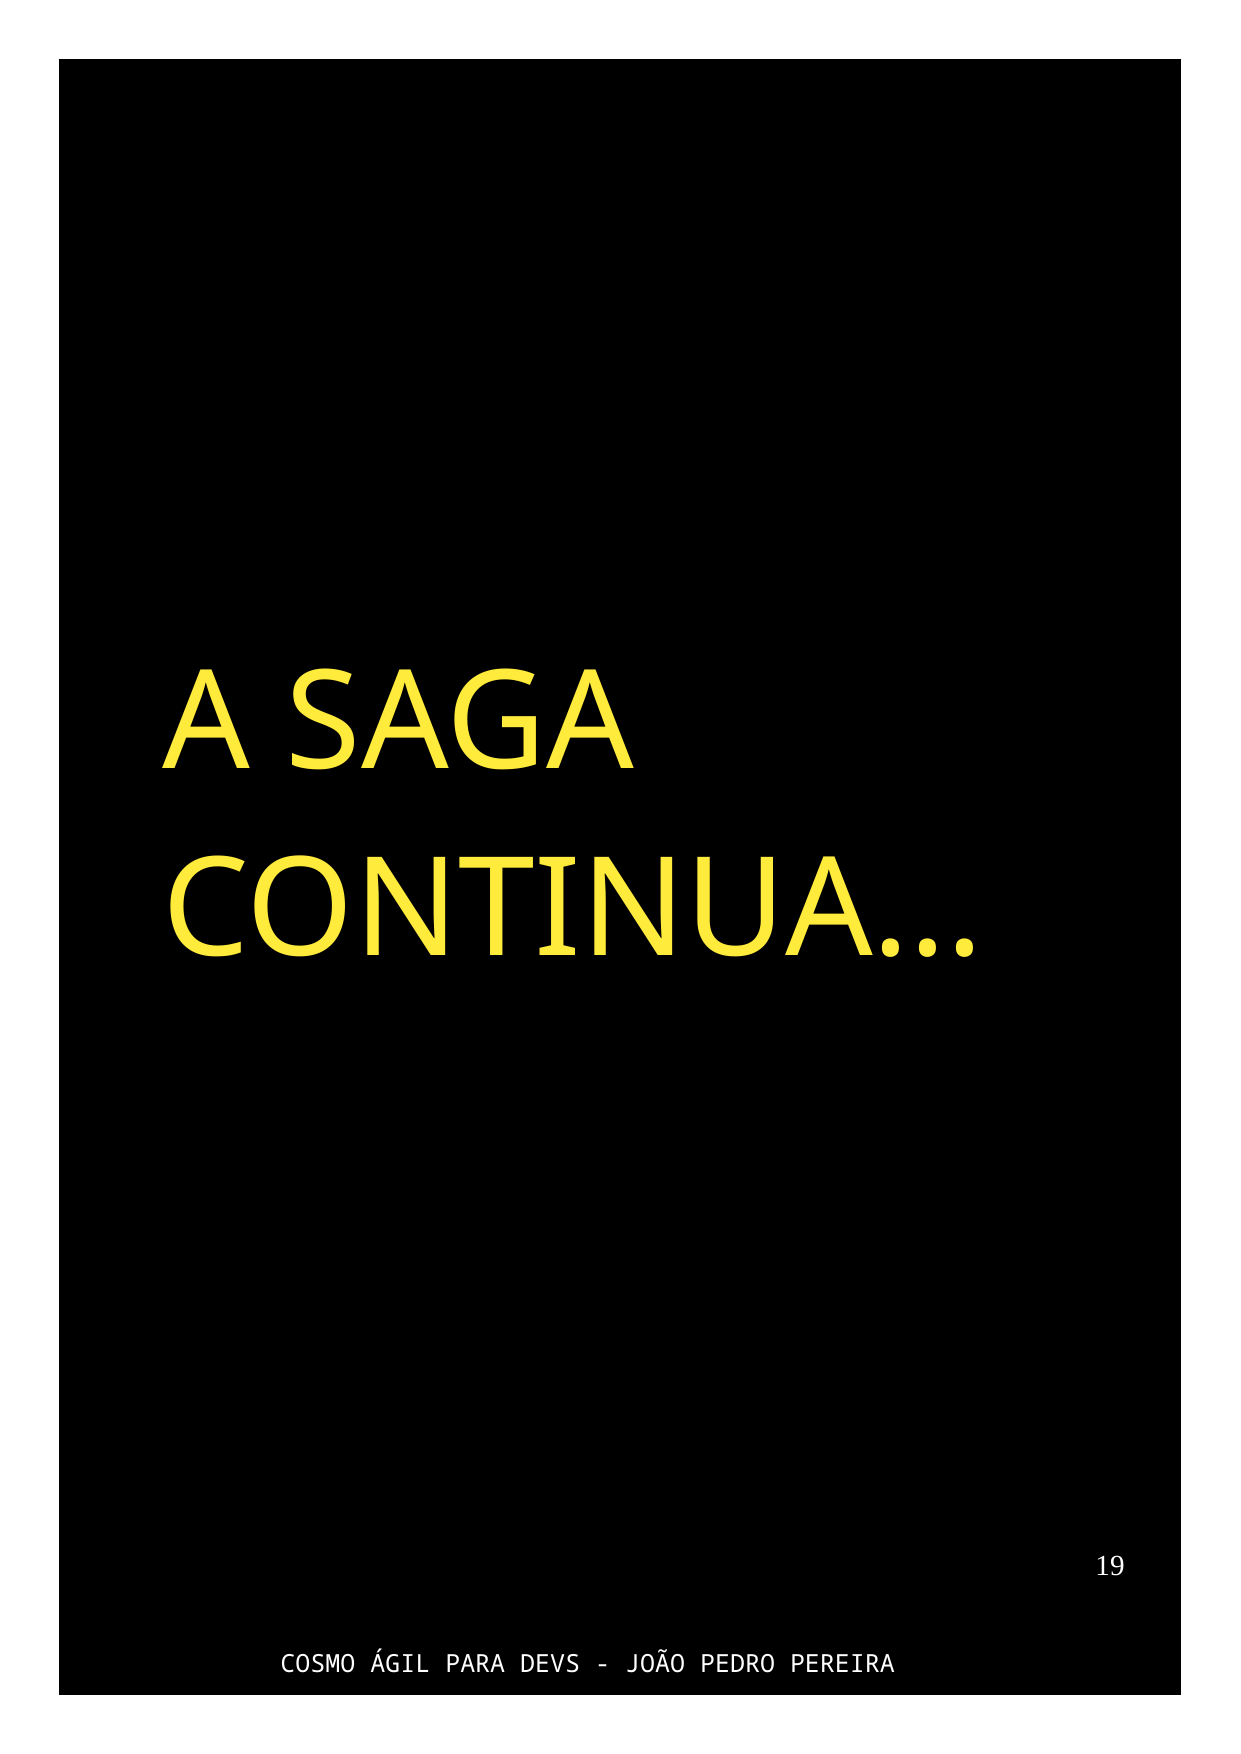

A SAGA CONTINUA...
19
COSMO ÁGIL PARA DEVS - JOÃO PEDRO PEREIRA